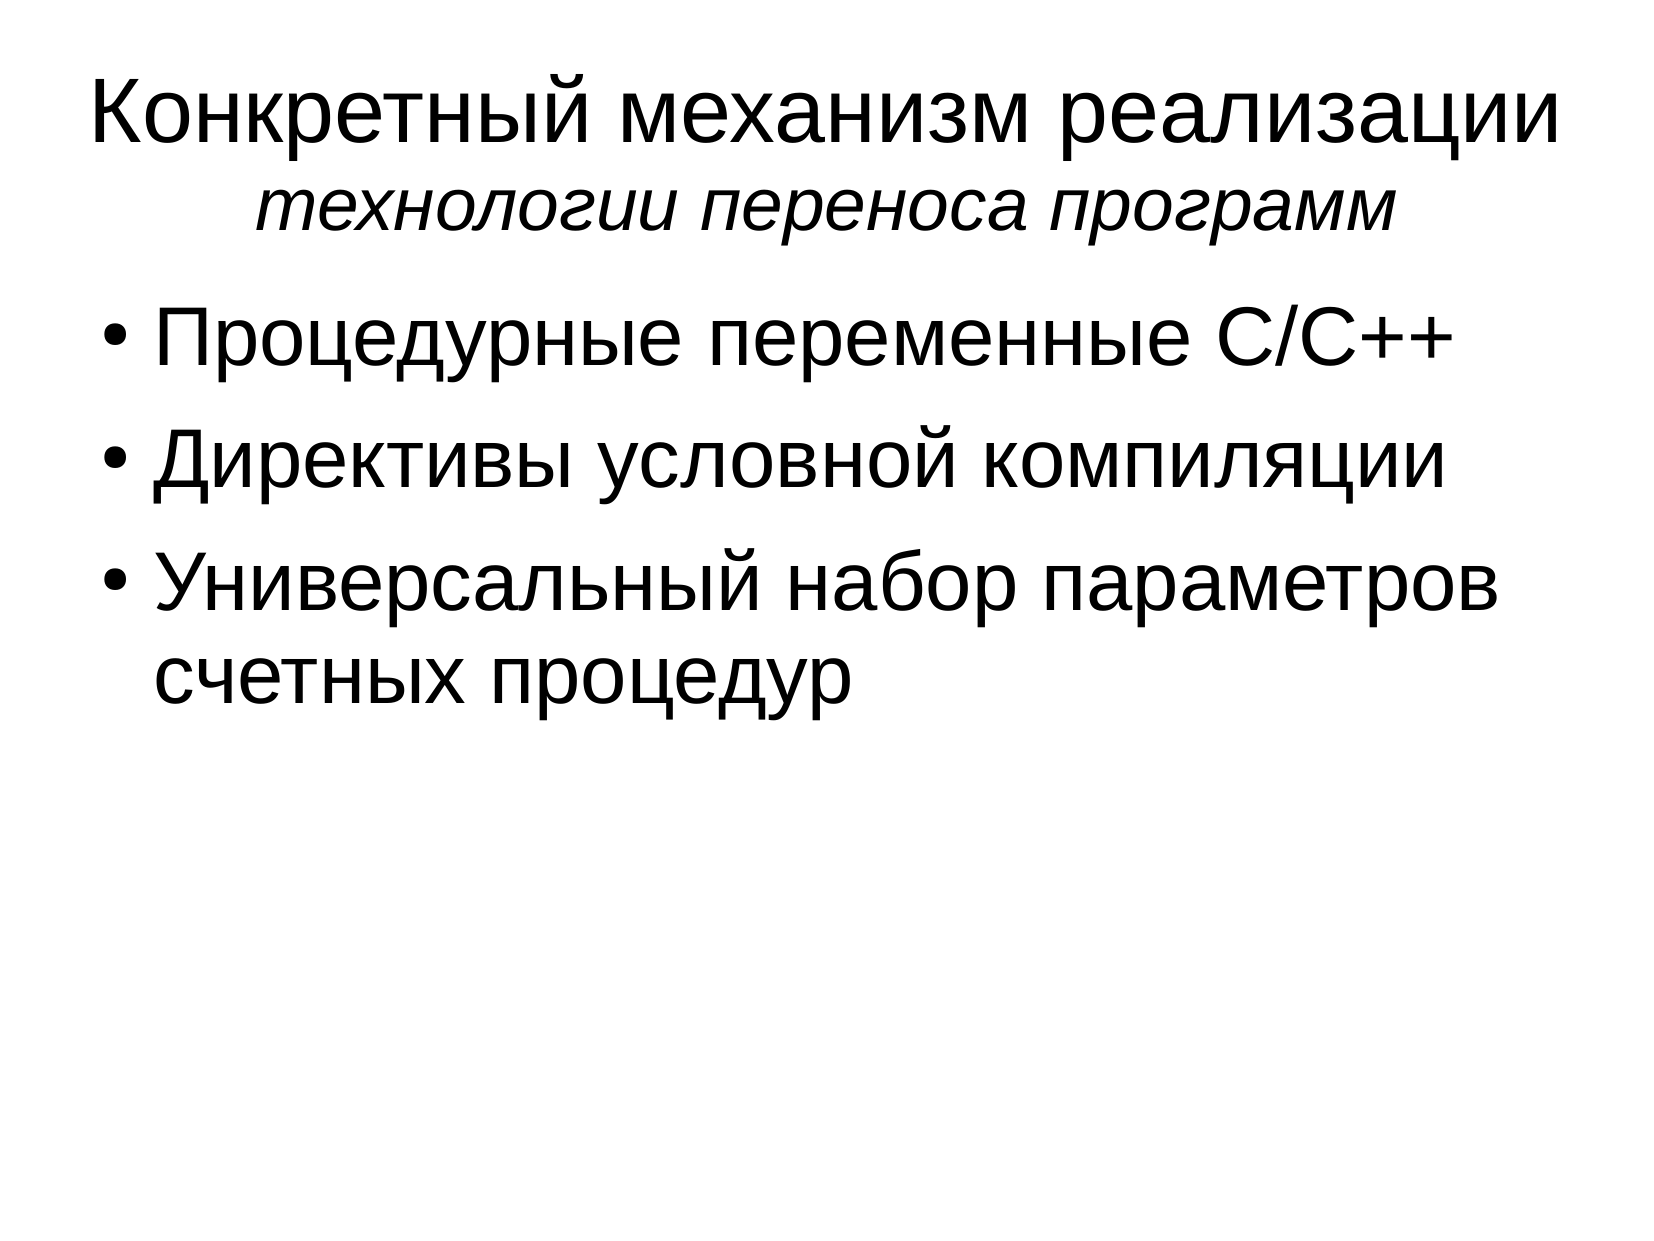

# Конкретный механизм реализации технологии переноса программ
Процедурные переменные С/С++
Директивы условной компиляции
Универсальный набор параметров счетных процедур